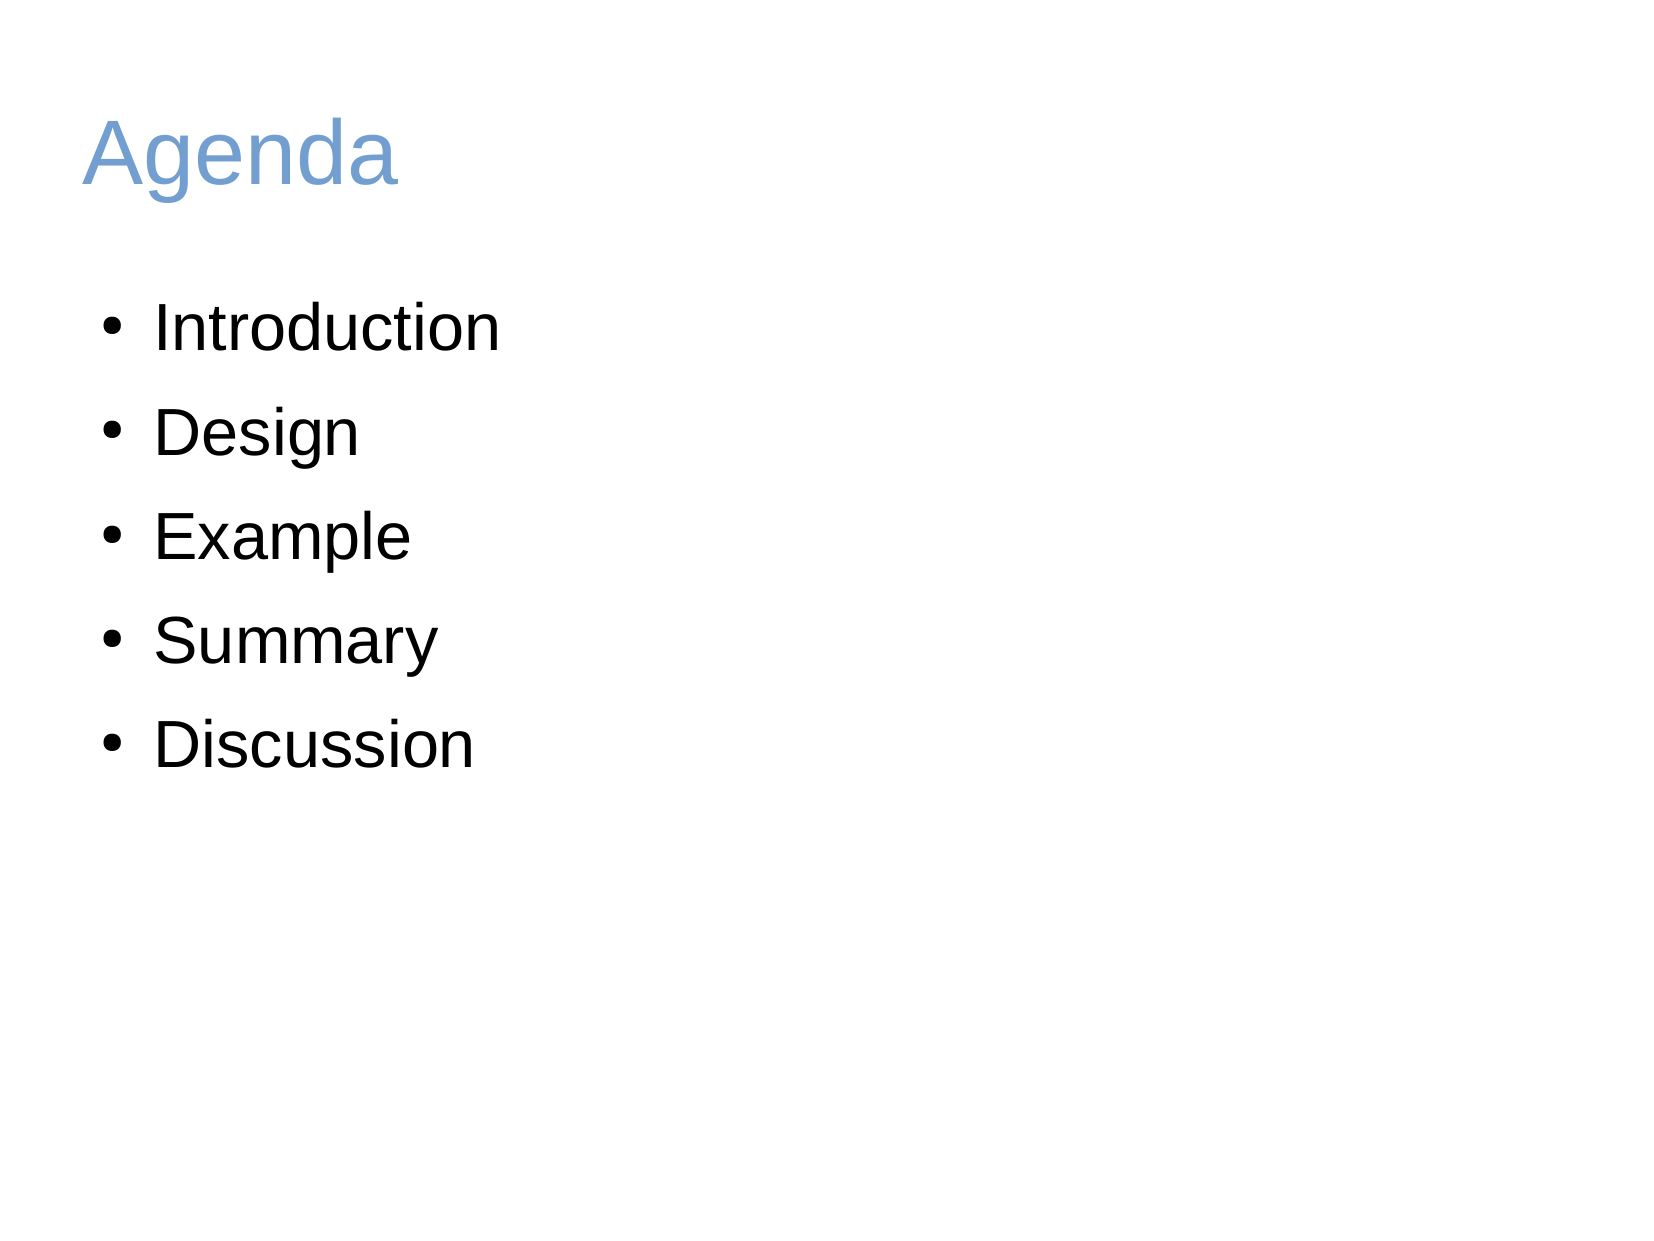

# Agenda
Introduction
Design
Example
Summary
Discussion